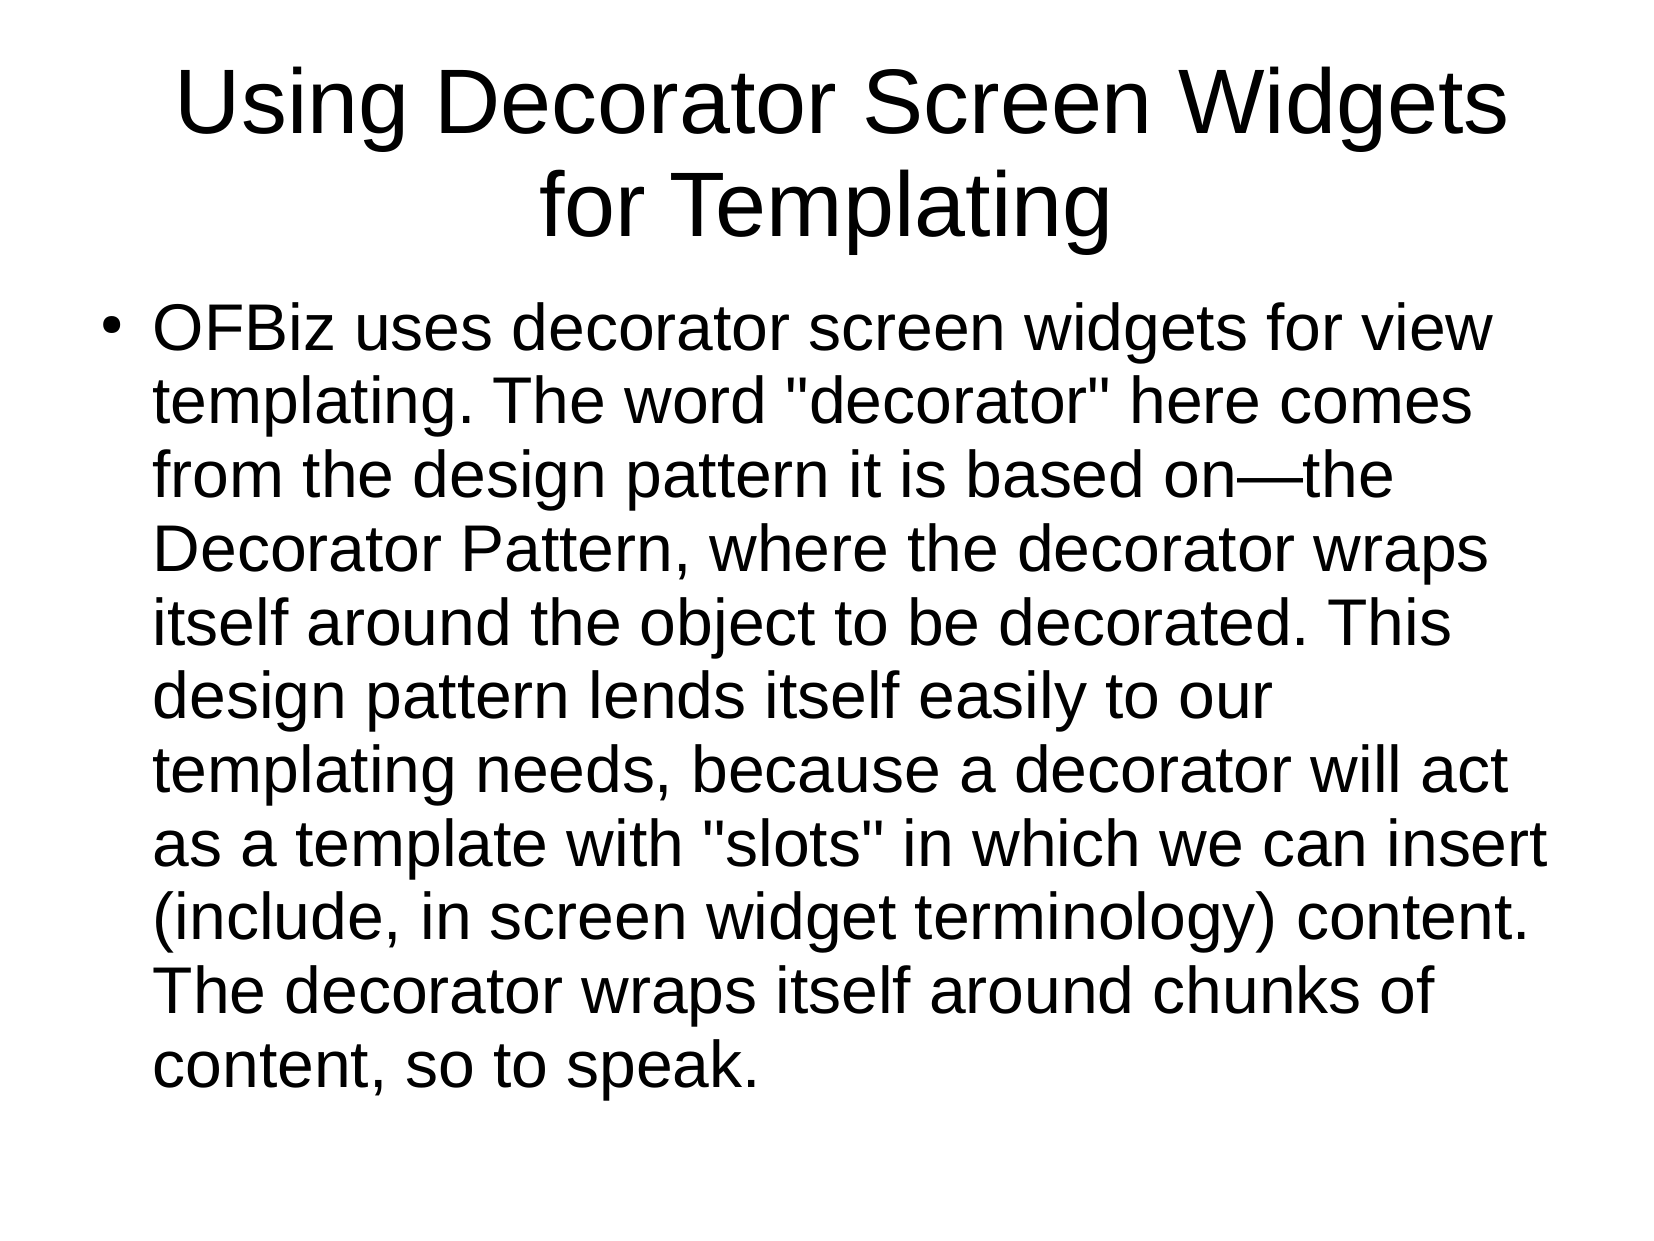

# Using Decorator Screen Widgets for Templating
OFBiz uses decorator screen widgets for view templating. The word "decorator" here comes from the design pattern it is based on—the Decorator Pattern, where the decorator wraps itself around the object to be decorated. This design pattern lends itself easily to our templating needs, because a decorator will act as a template with "slots" in which we can insert (include, in screen widget terminology) content. The decorator wraps itself around chunks of content, so to speak.